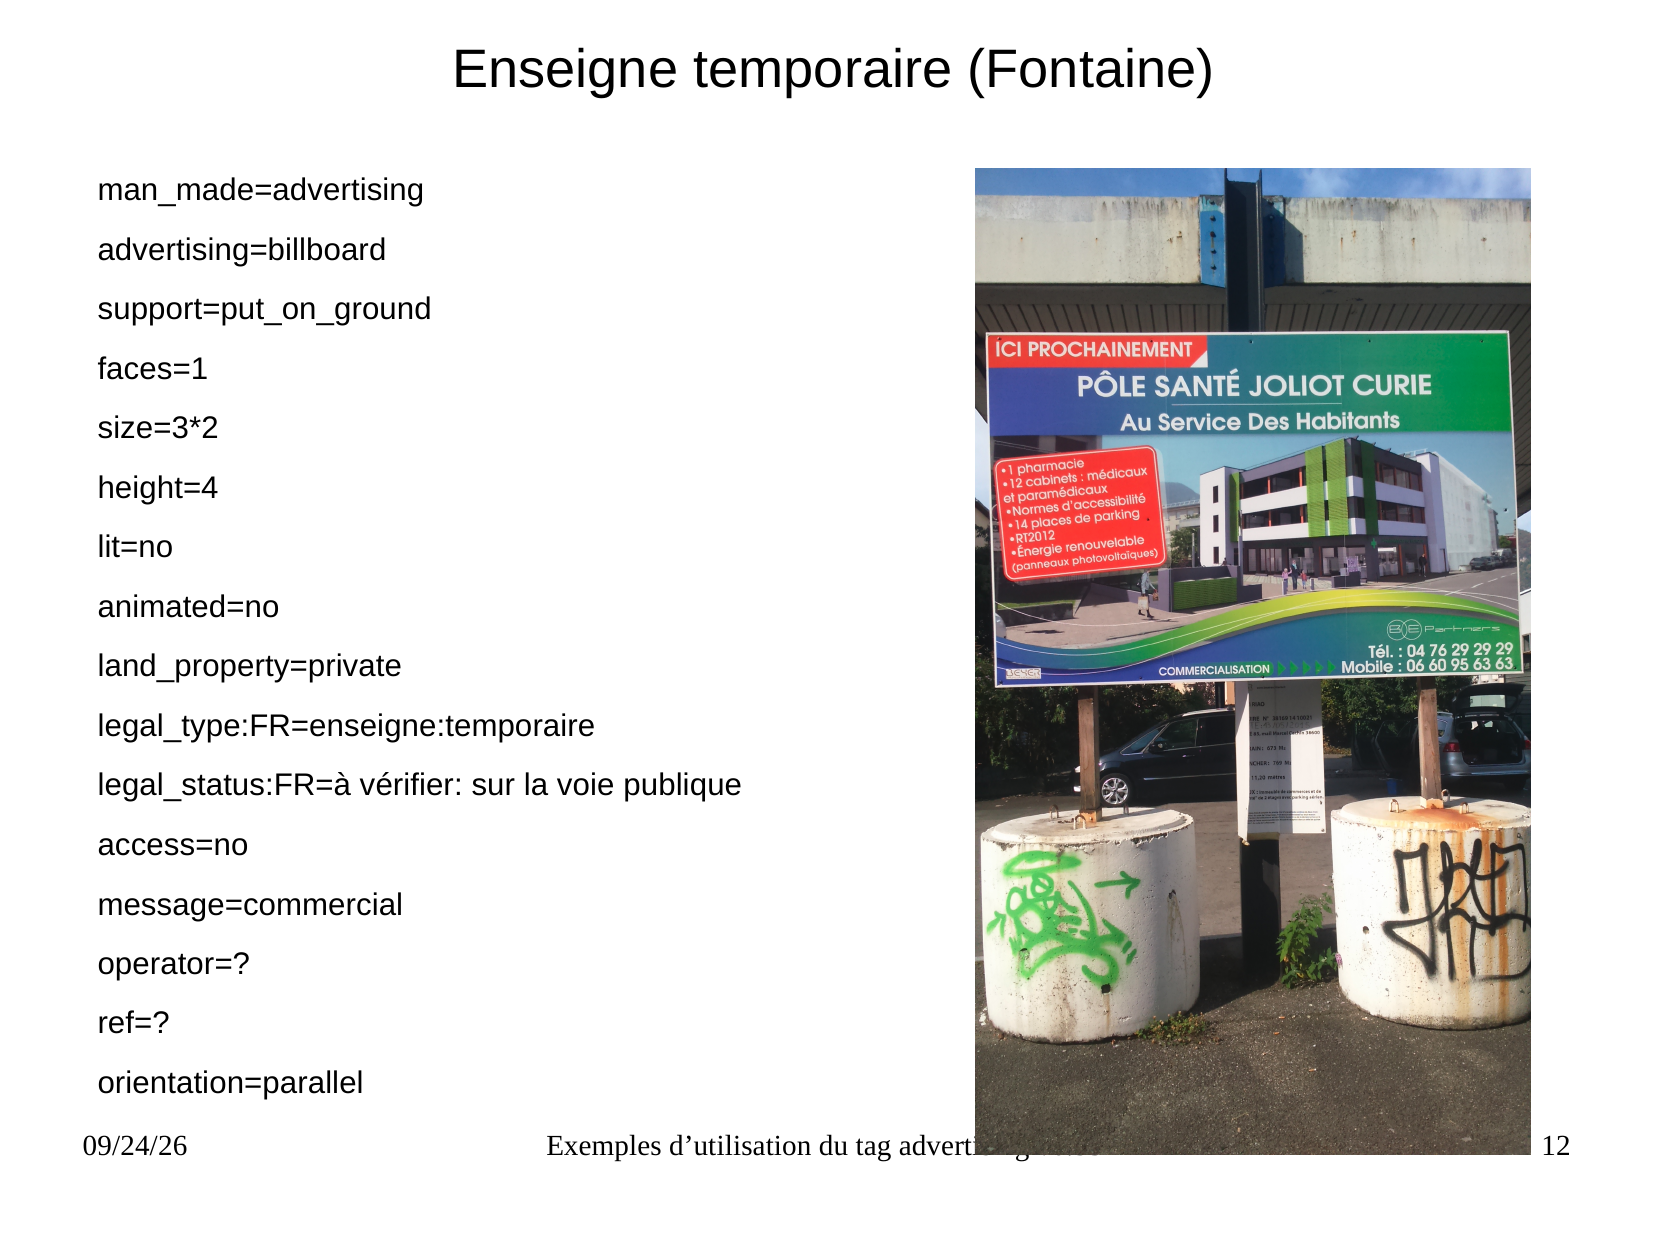

# Enseigne temporaire (Fontaine)
man_made=advertising
advertising=billboard
support=put_on_ground
faces=1
size=3*2
height=4
lit=no
animated=no
land_property=private
legal_type:FR=enseigne:temporaire
legal_status:FR=à vérifier: sur la voie publique
access=no
message=commercial
operator=?
ref=?
orientation=parallel
12